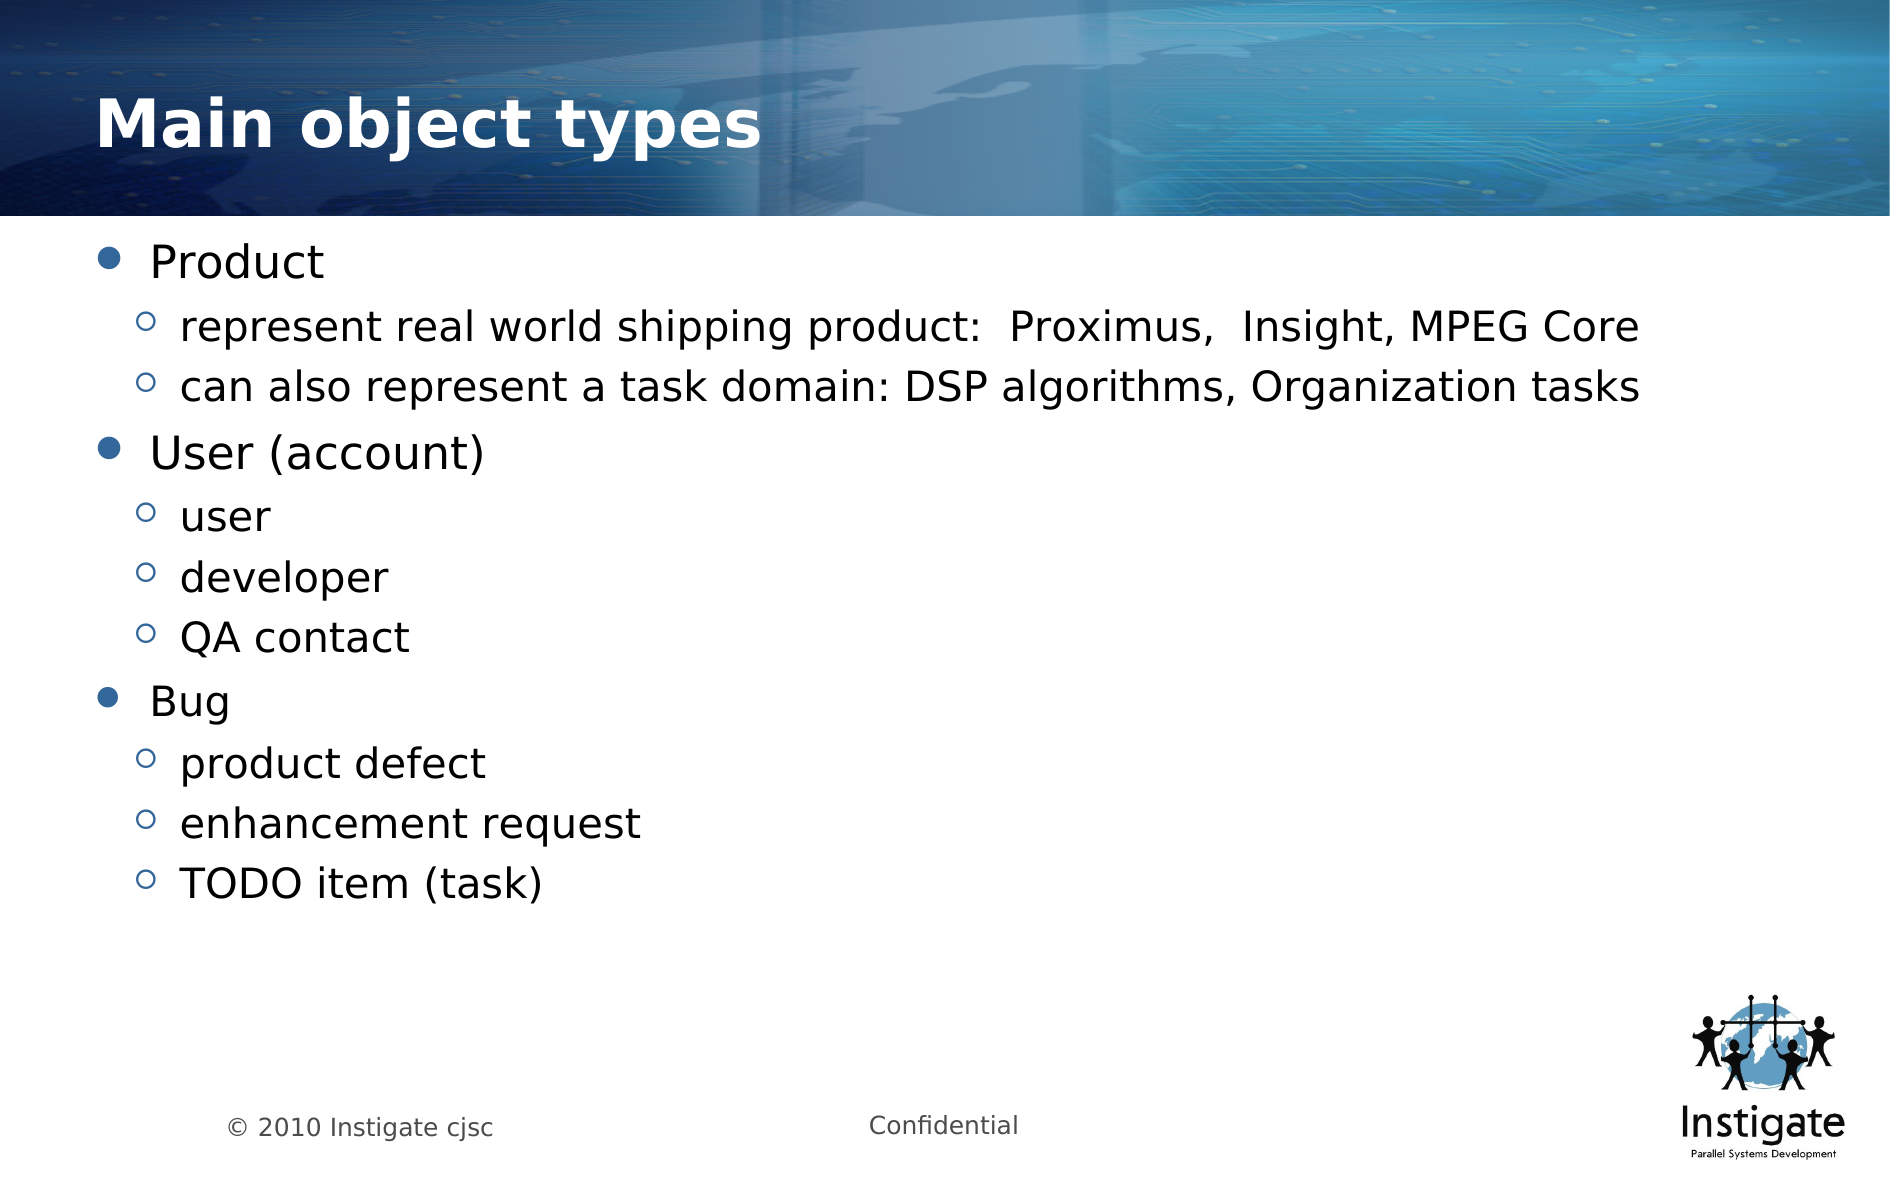

# Main object types
Product
represent real world shipping product: Proximus, Insight, MPEG Core
can also represent a task domain: DSP algorithms, Organization tasks
User (account)
user
developer
QA contact
Bug
product defect
enhancement request
TODO item (task)